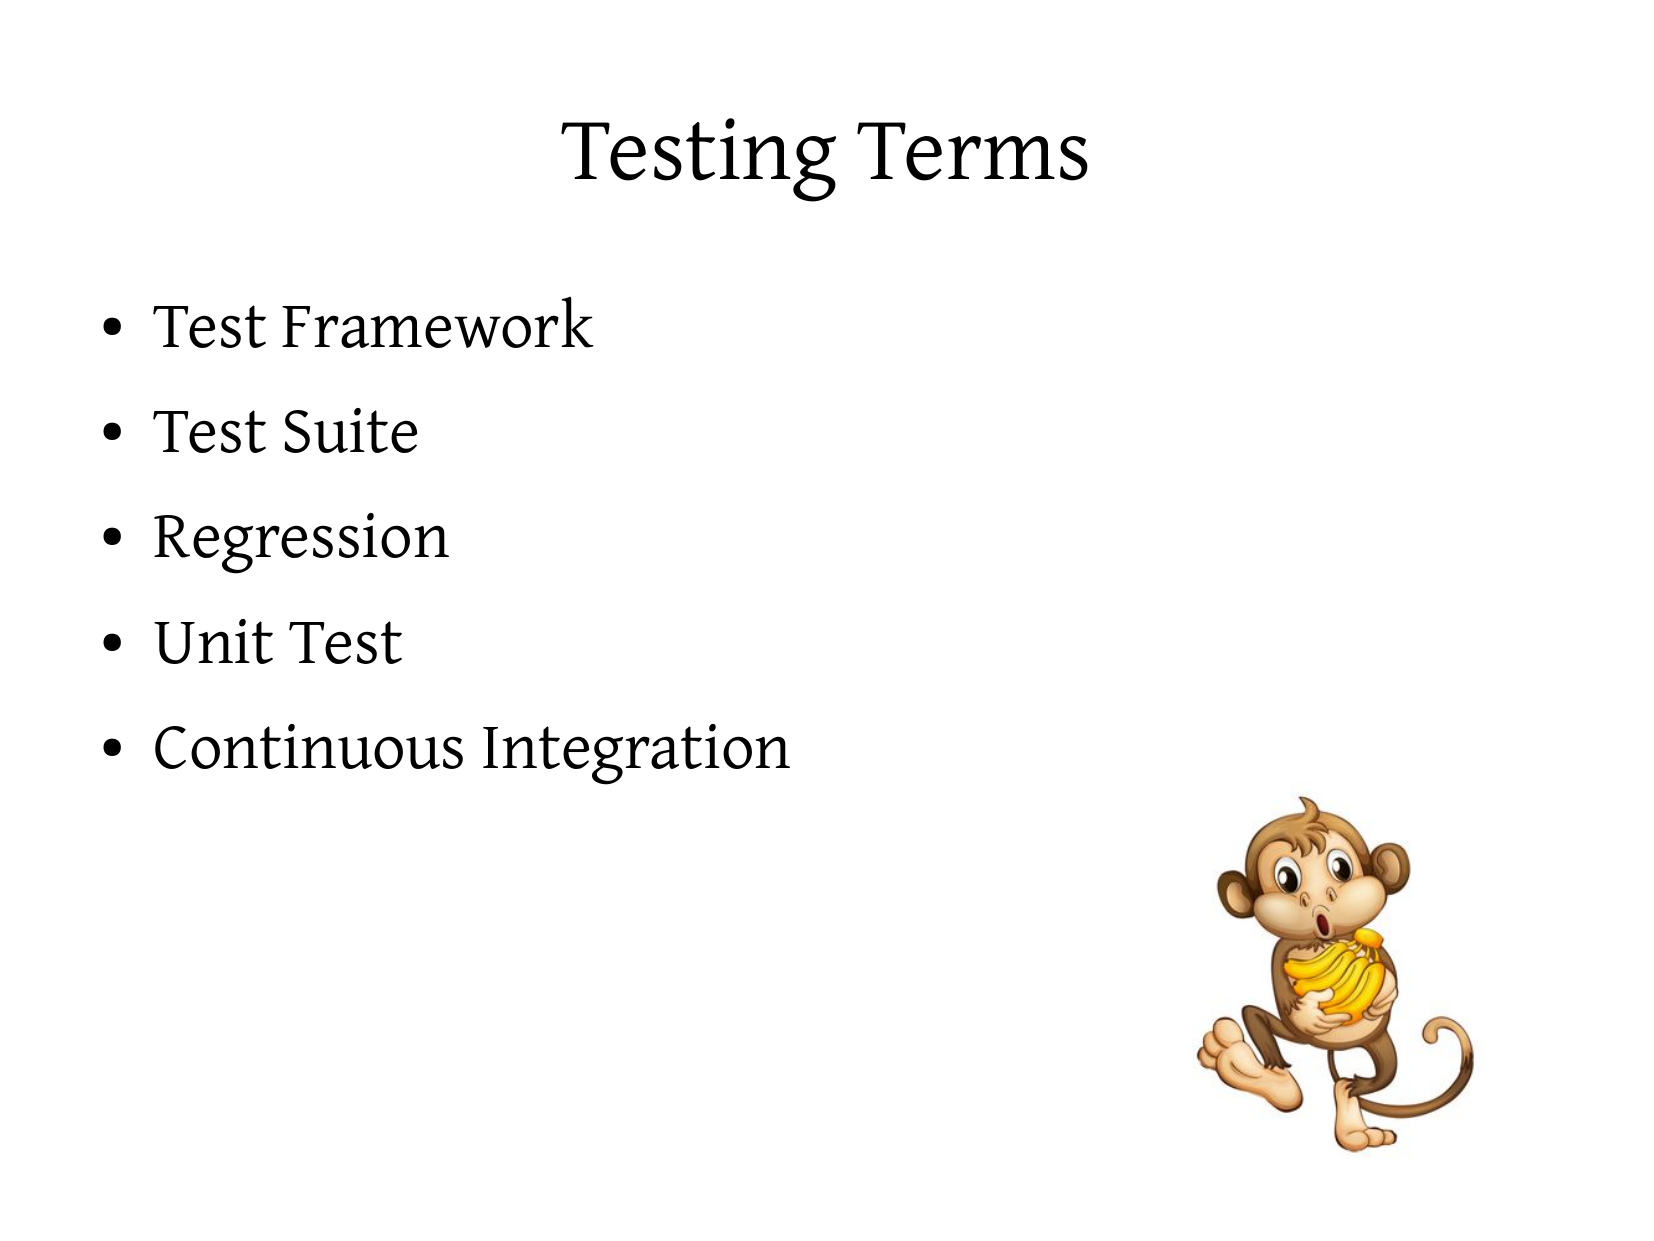

# Testing Terms
Test Framework
Test Suite
Regression
Unit Test
Continuous Integration